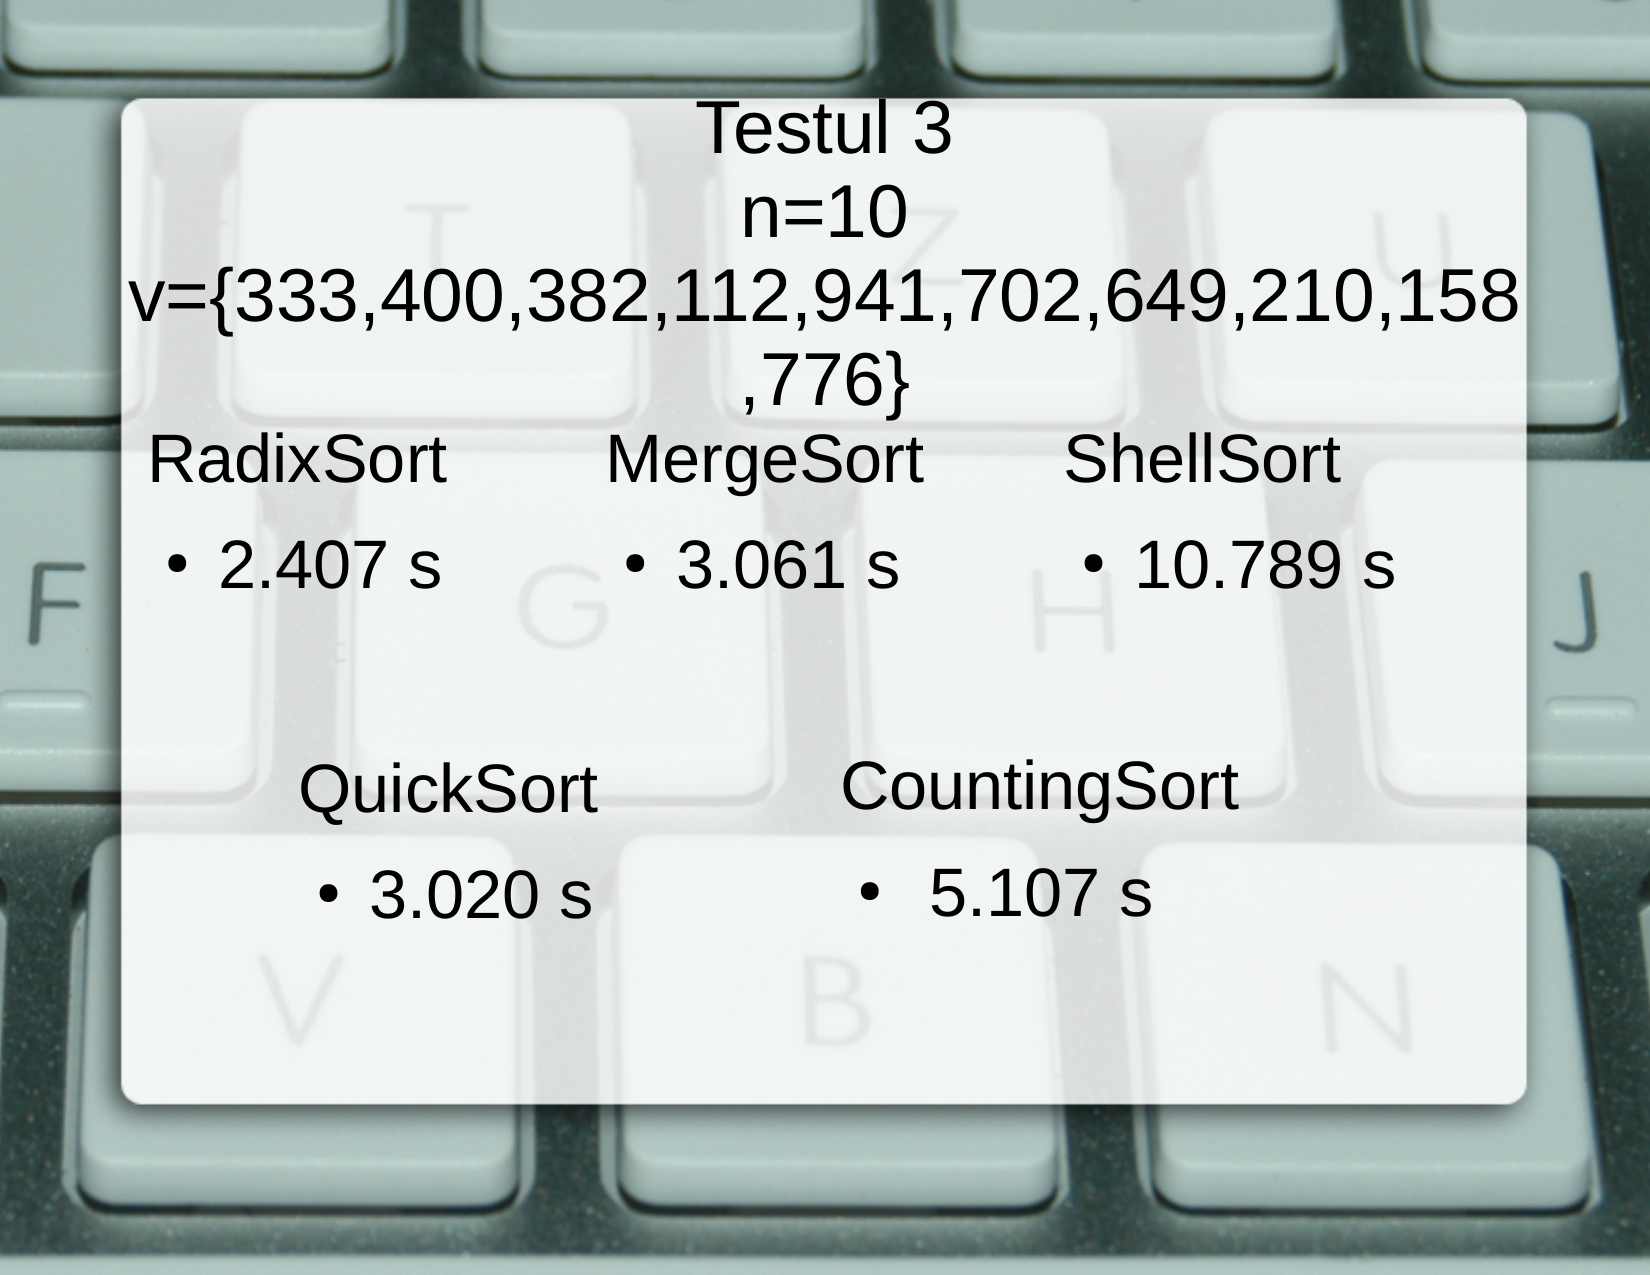

# Testul 3 n=10 v={333,400,382,112,941,702,649,210,158,776}
RadixSort
2.407 s
MergeSort
3.061 s
ShellSort
10.789 s
CountingSort
 5.107 s
QuickSort
3.020 s